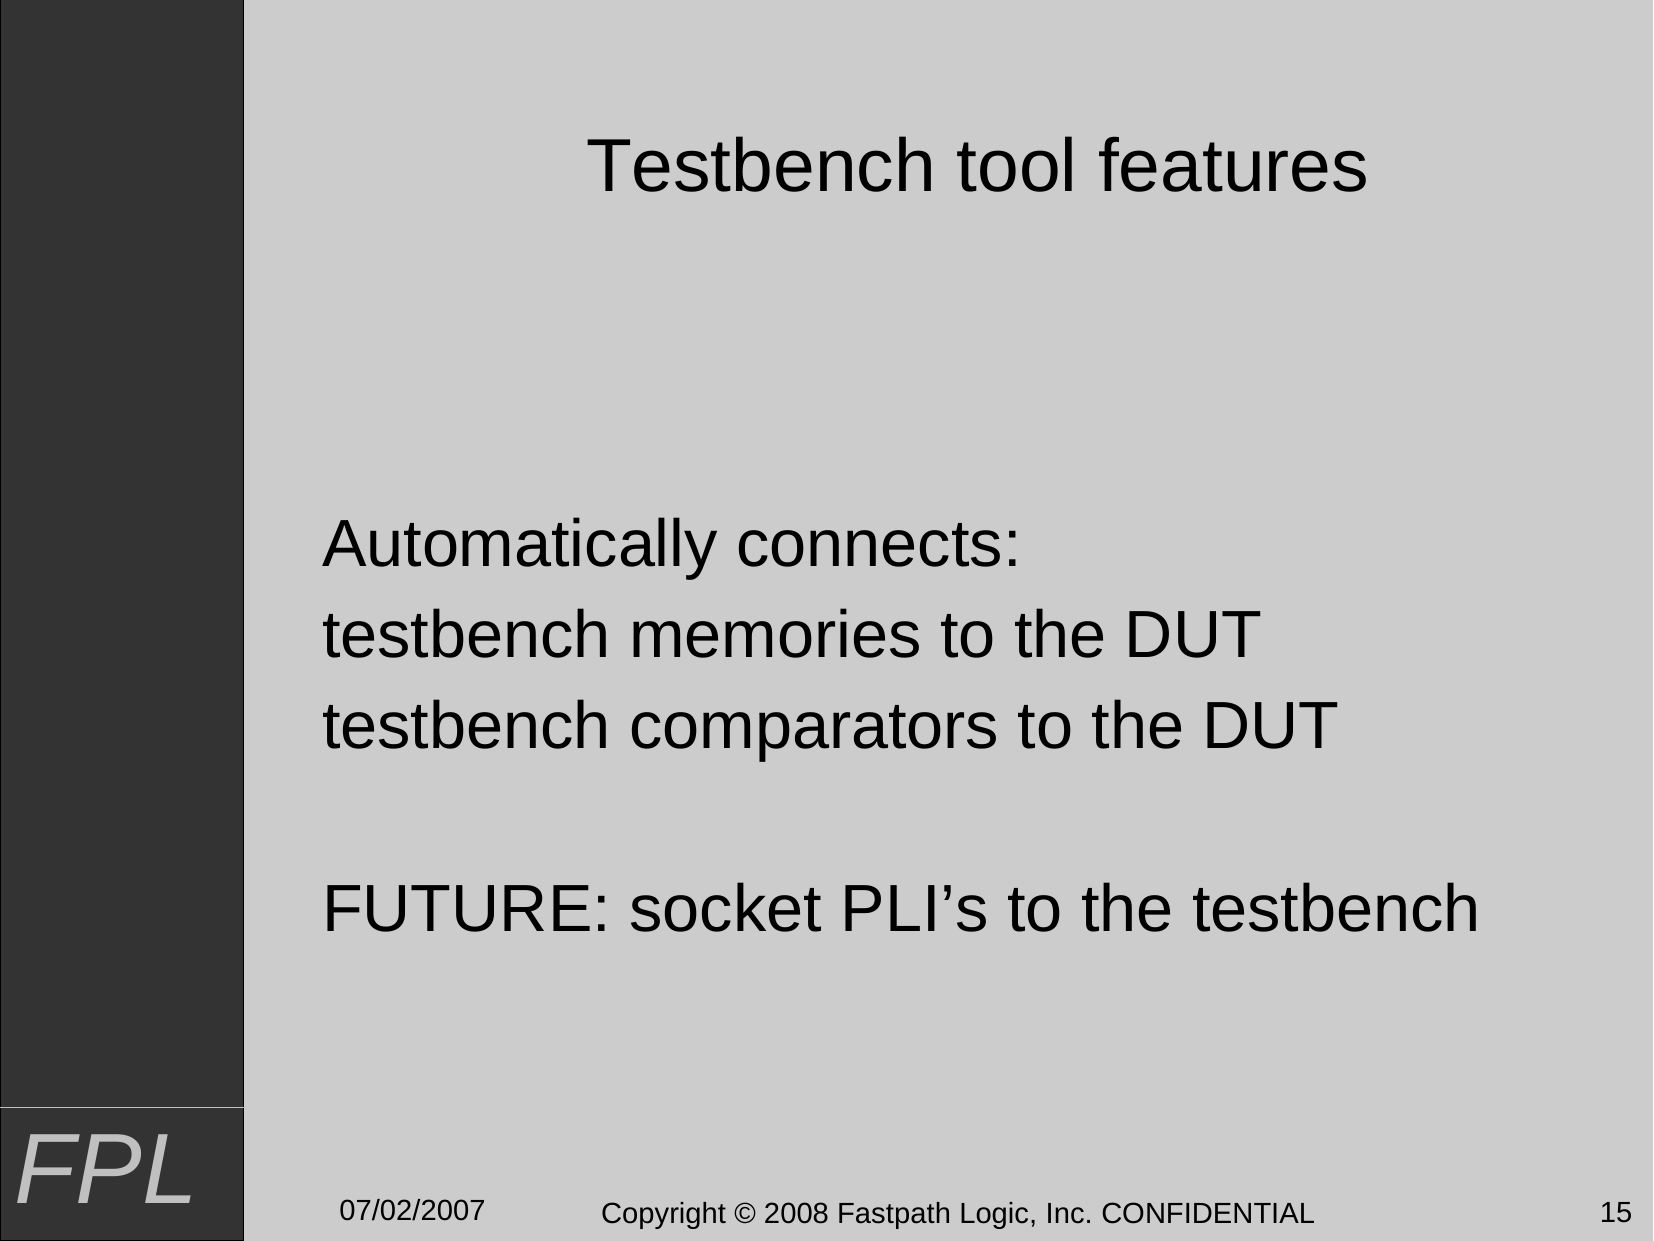

# Testbench tool features
Automatically connects:
testbench memories to the DUT
testbench comparators to the DUT
FUTURE: socket PLI’s to the testbench
07/02/2007
15
© 2007 FASTPATH LOGIC INC.